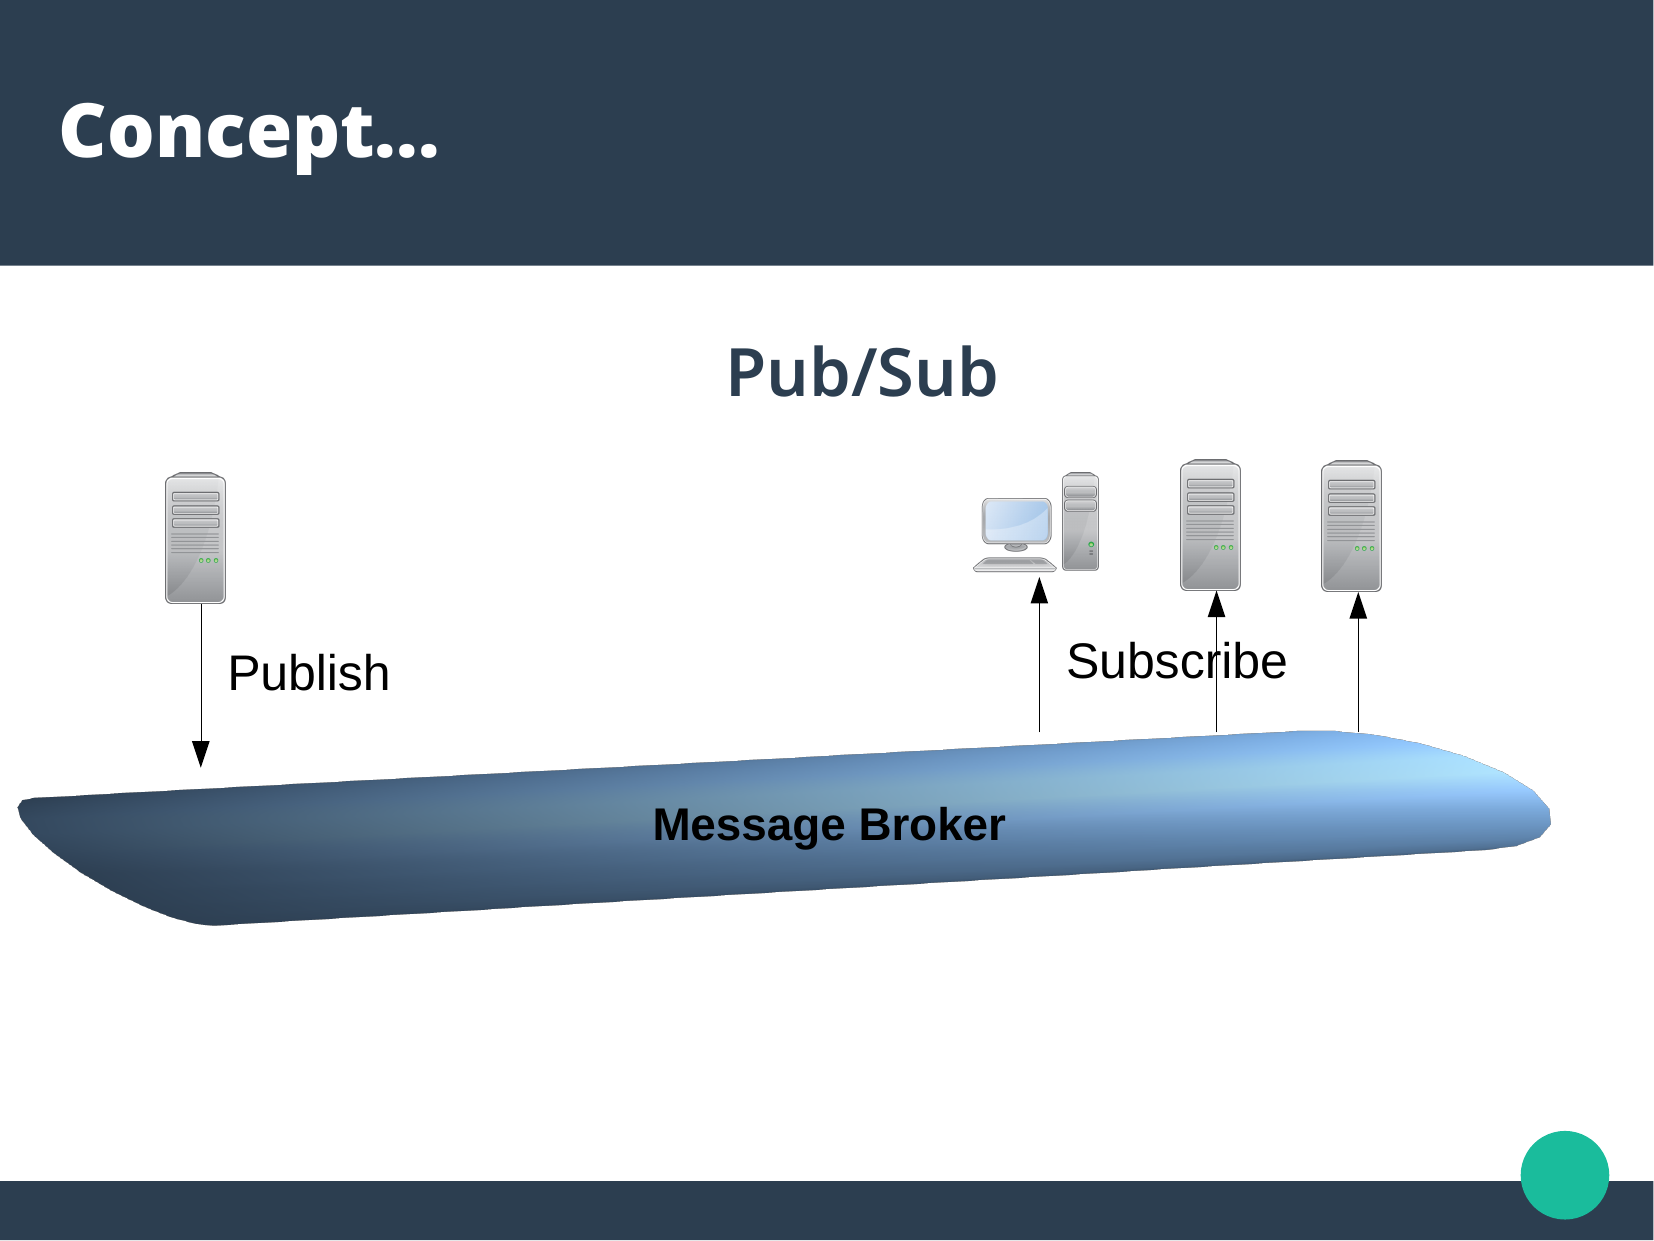

# Concept...
Pub/Sub
Subscribe
Publish
Message Broker